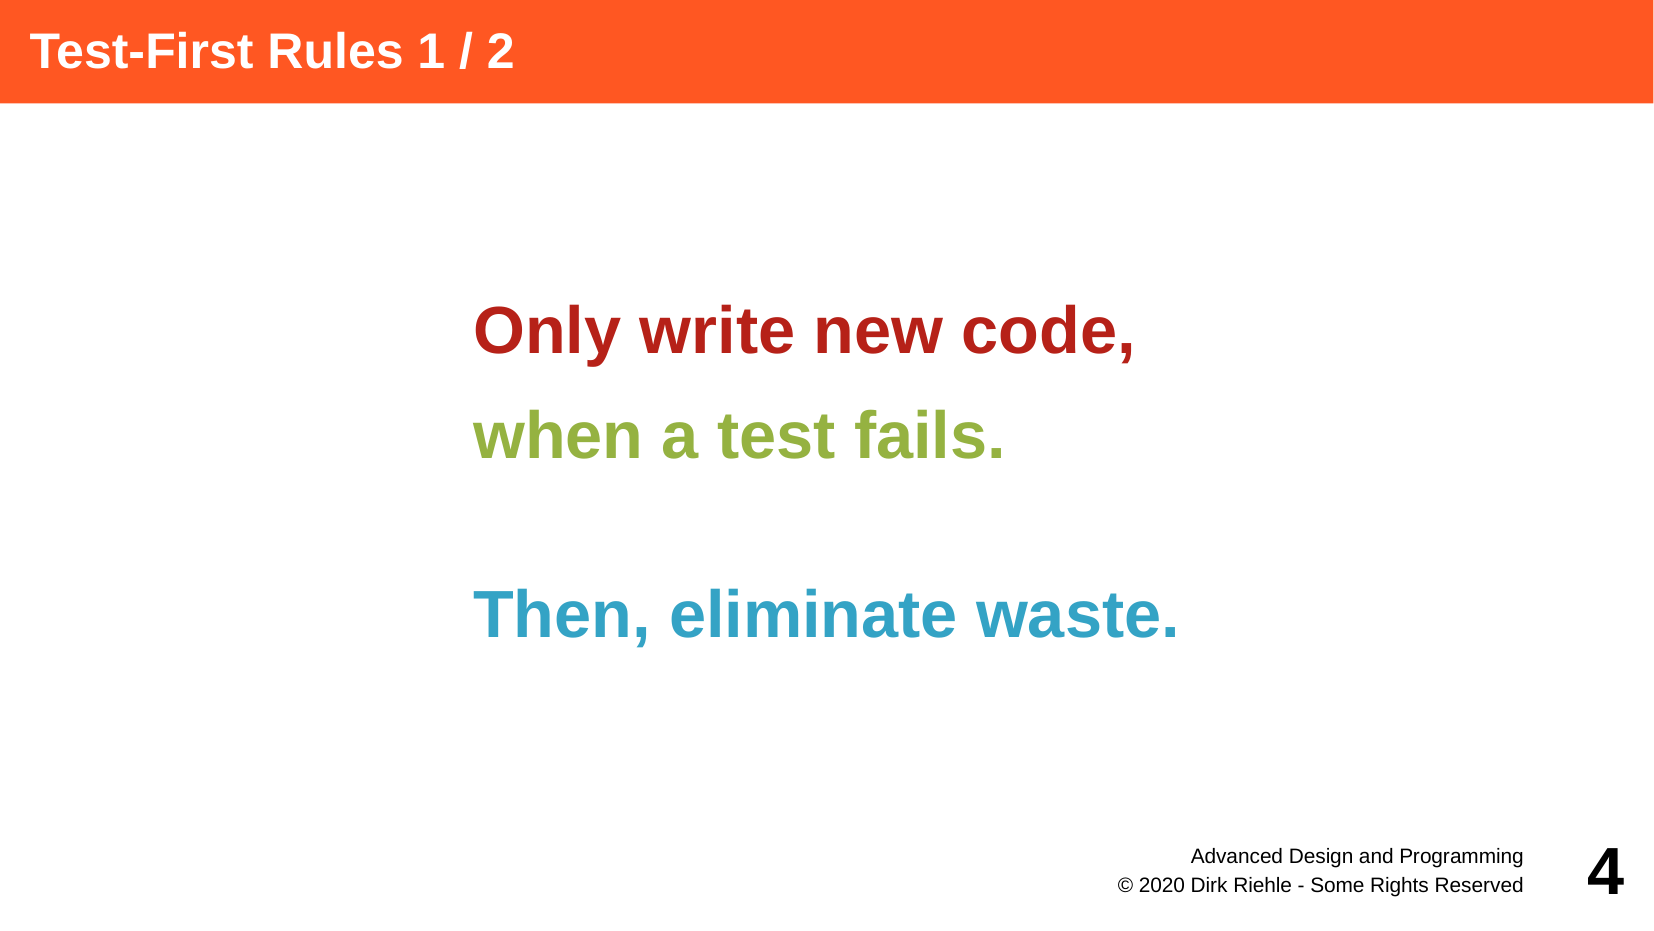

# Test-First Rules 1 / 2
Only write new code,
when a test fails.
Then, eliminate waste.
Advanced Design and Programming
4
© 2020 Dirk Riehle - Some Rights Reserved